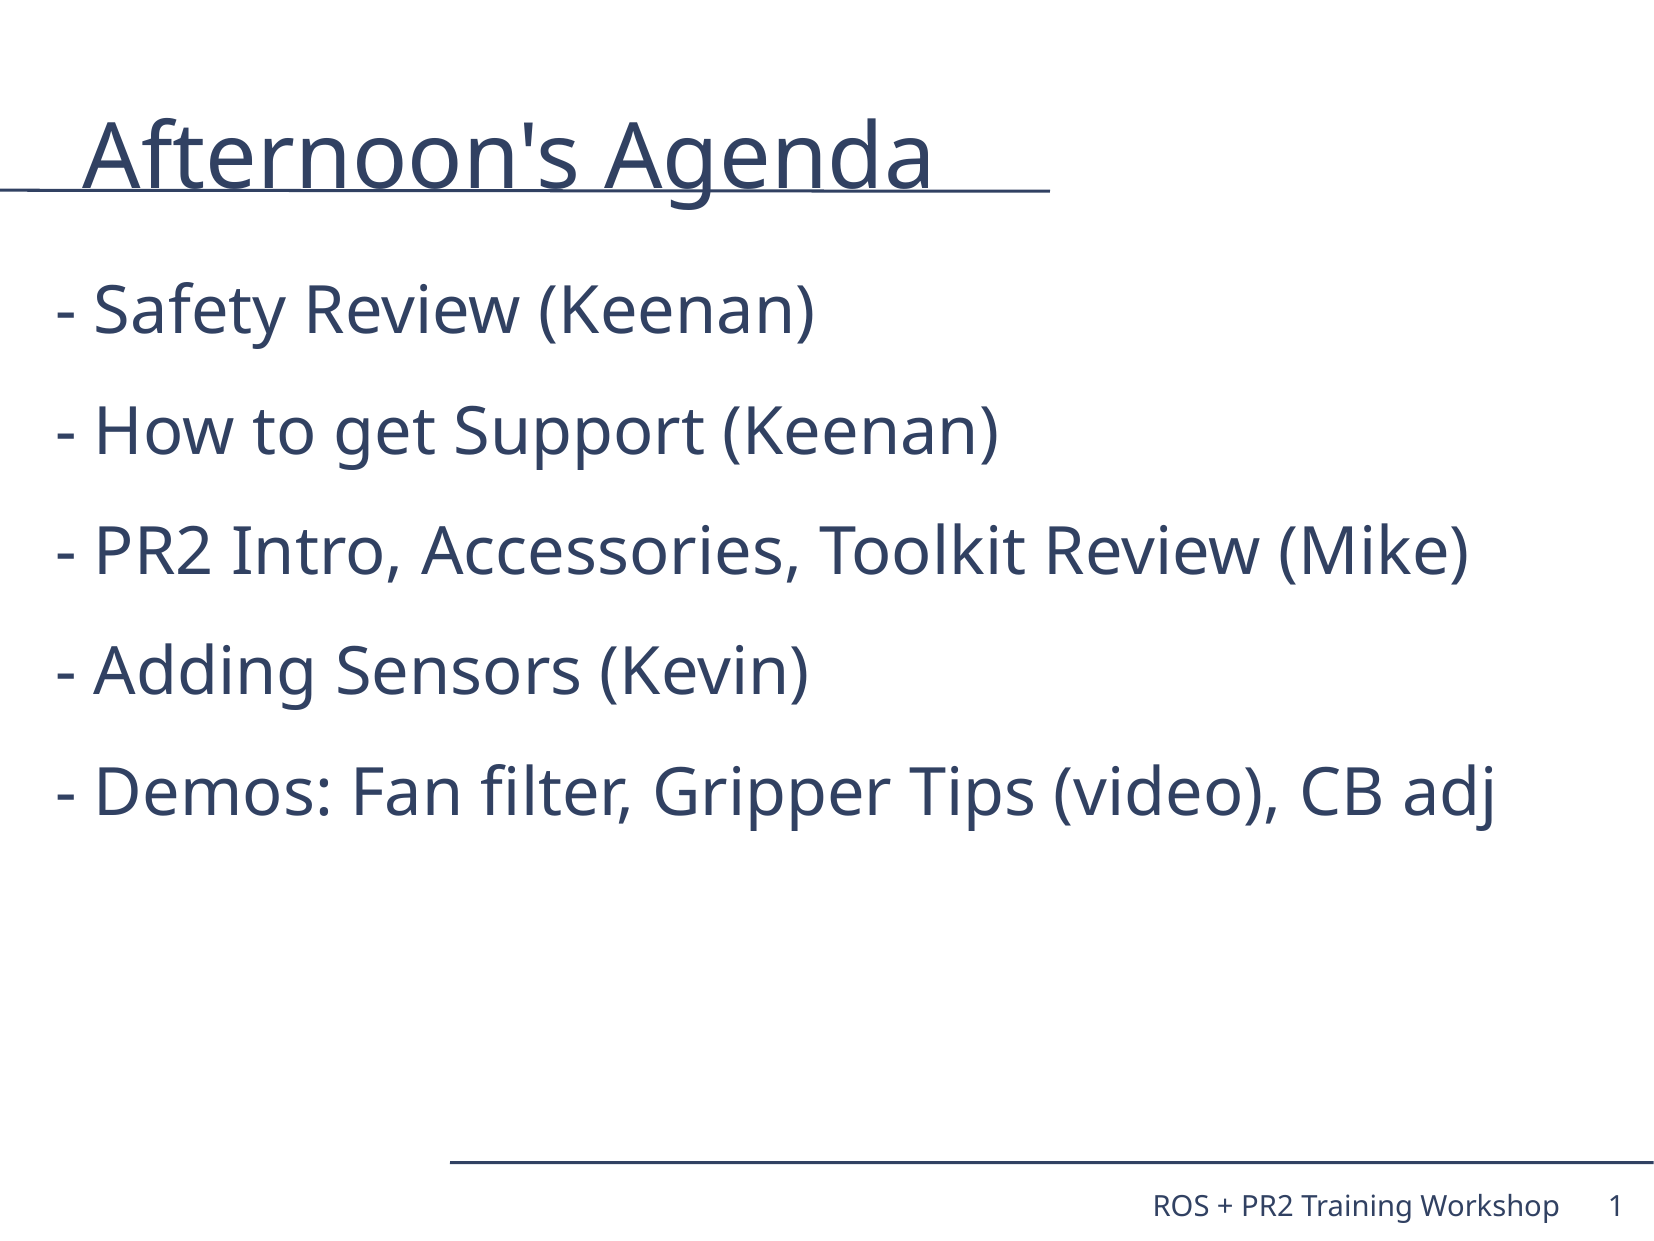

# Afternoon's Agenda
- Safety Review (Keenan)
- How to get Support (Keenan)
- PR2 Intro, Accessories, Toolkit Review (Mike)
- Adding Sensors (Kevin)
- Demos: Fan filter, Gripper Tips (video), CB adj